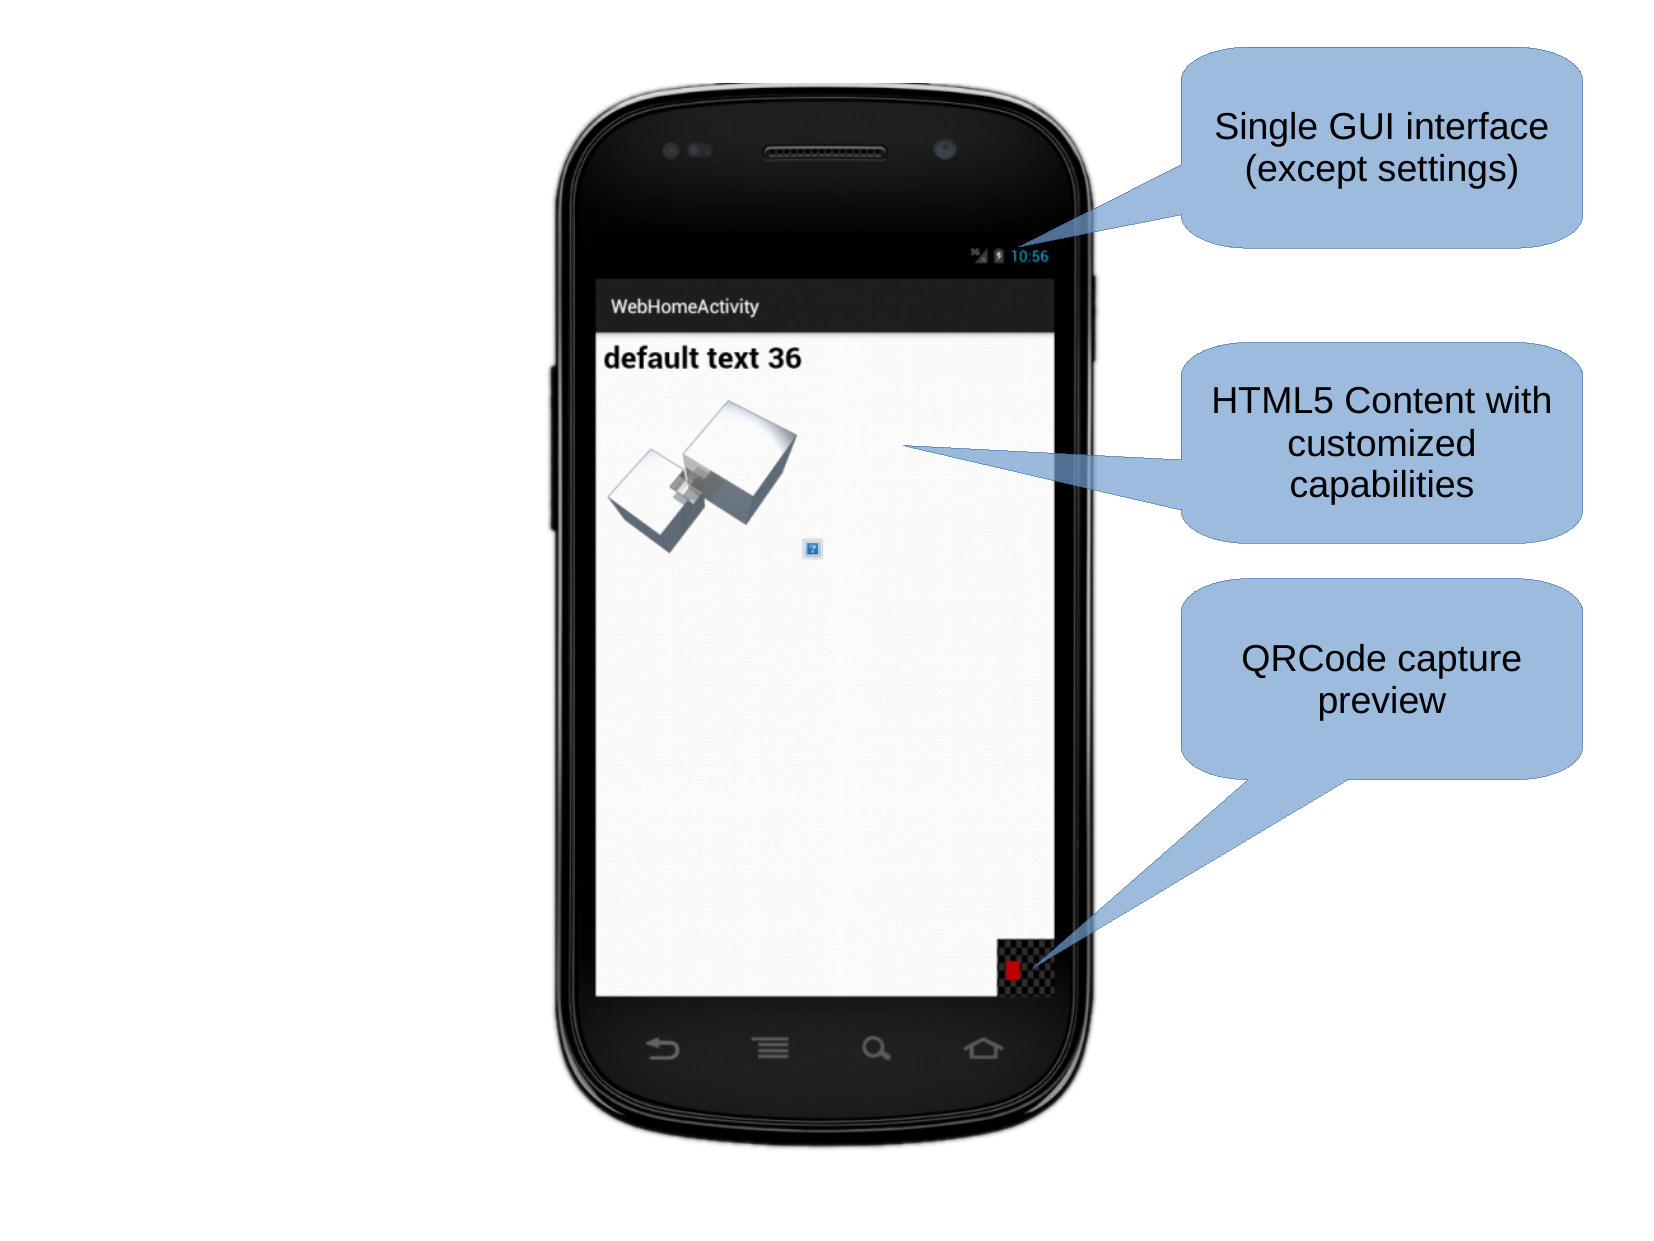

Single GUI interface (except settings)
HTML5 Content with customized capabilities
QRCode capture preview